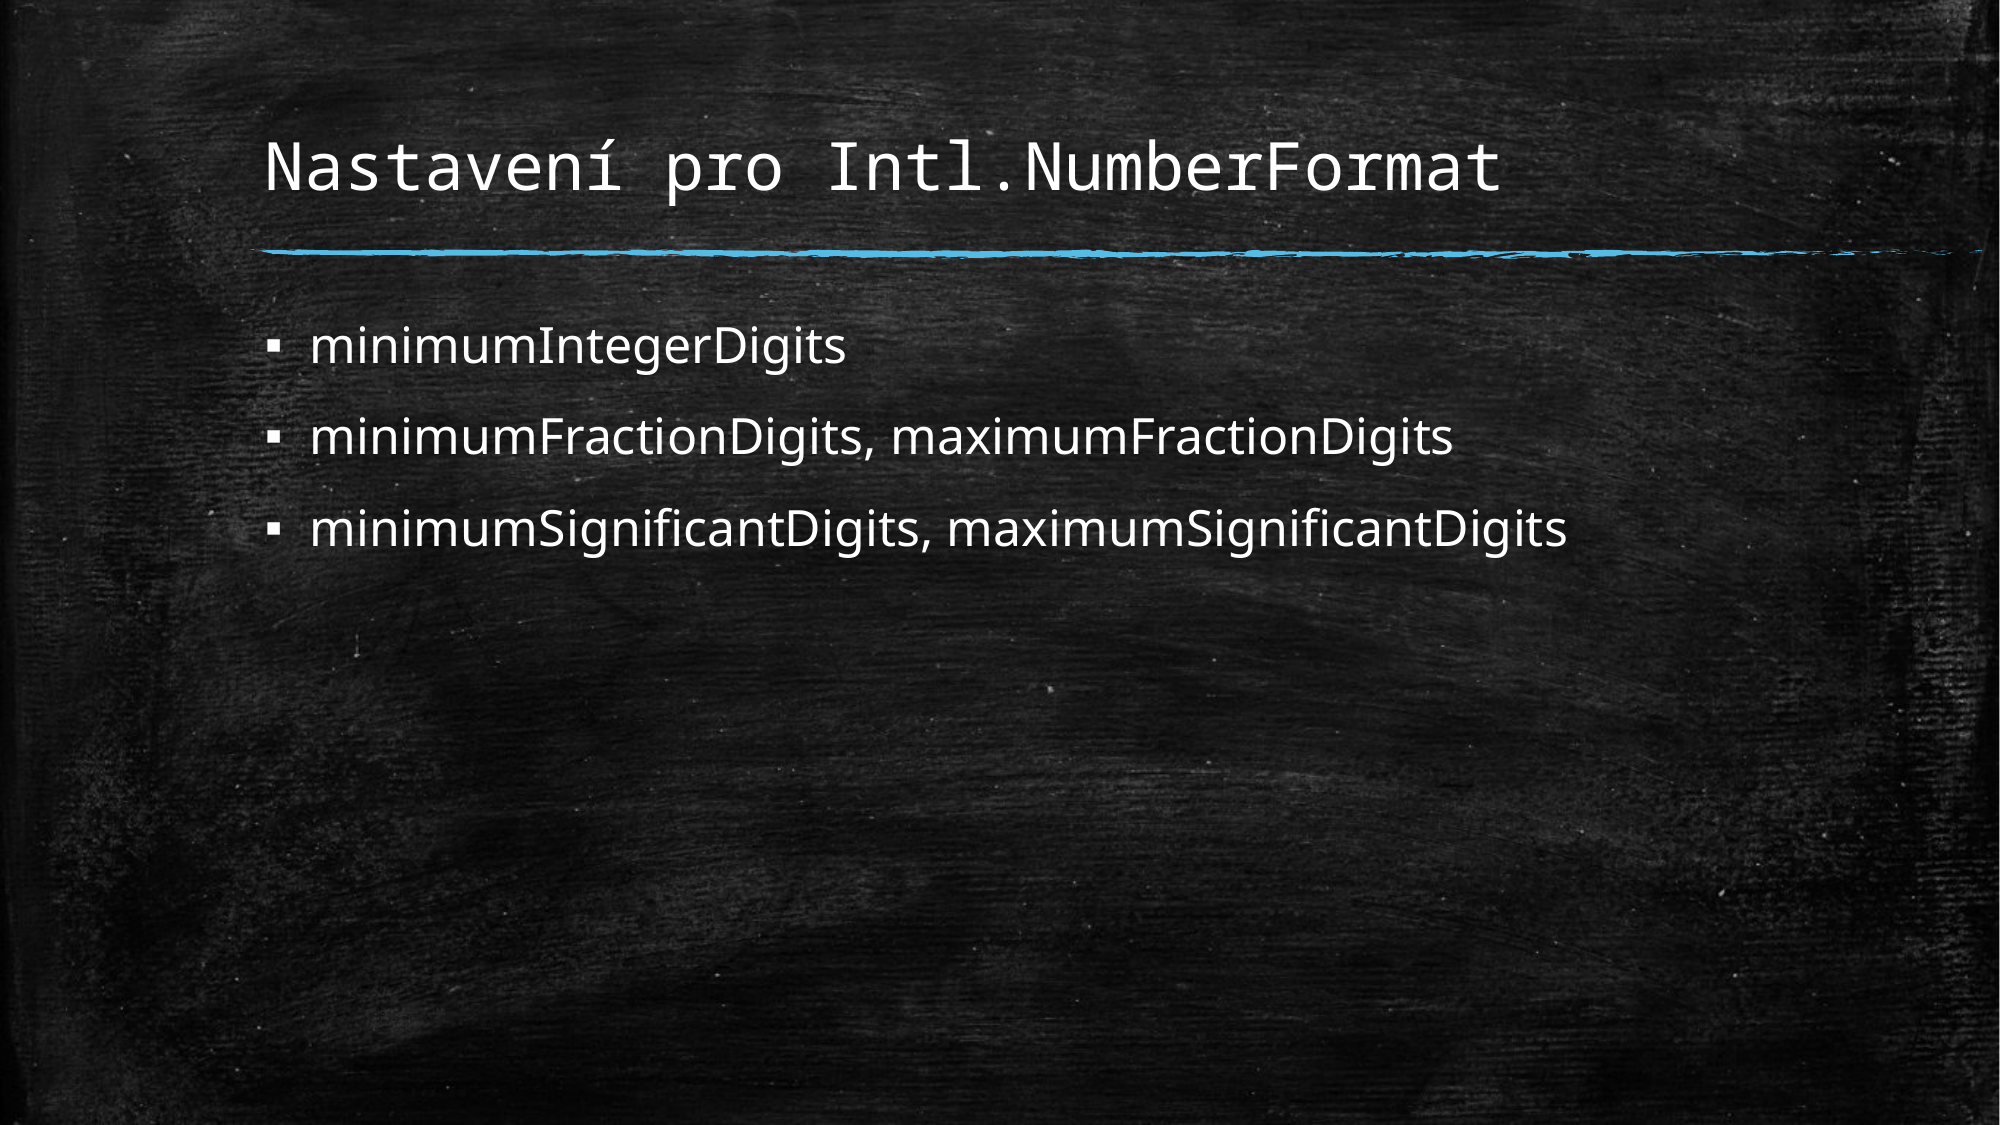

# Nastavení pro Intl.NumberFormat
minimumIntegerDigits
minimumFractionDigits, maximumFractionDigits
minimumSignificantDigits, maximumSignificantDigits